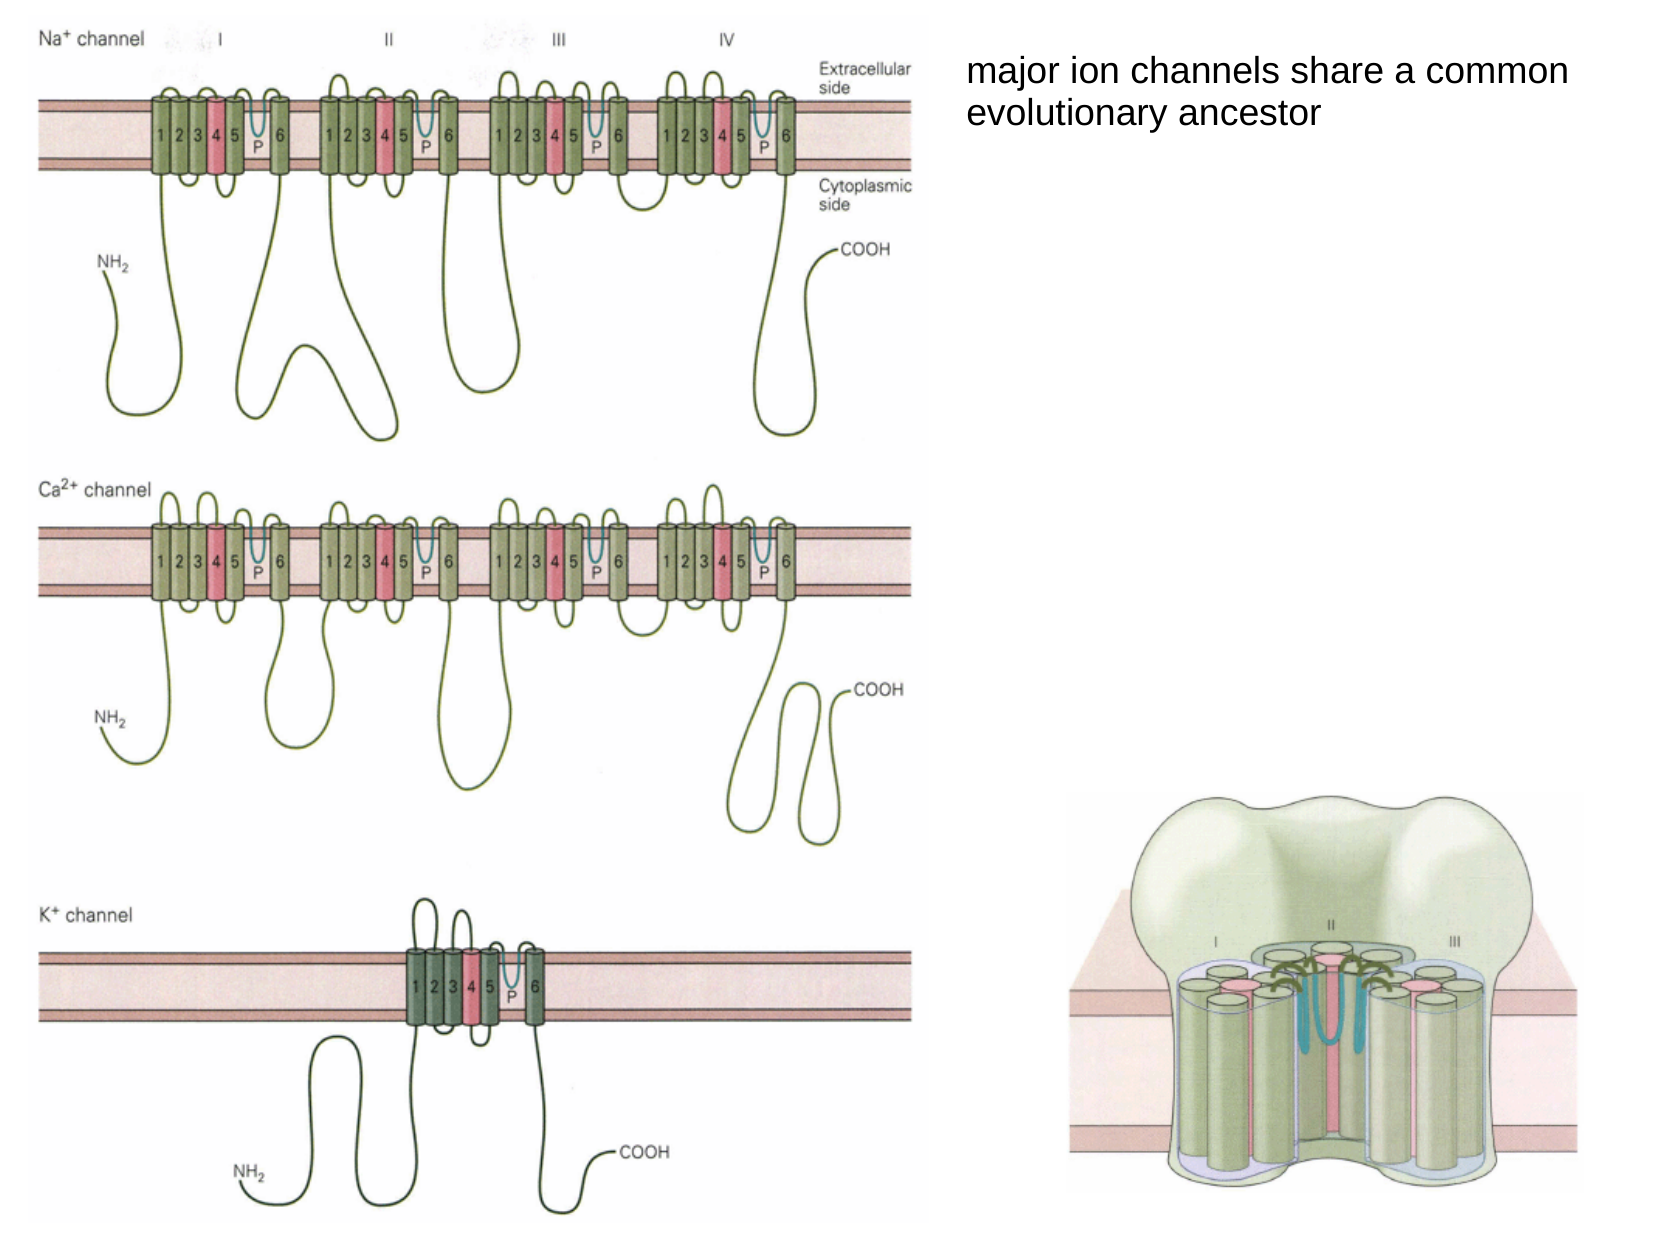

major ion channels share a common evolutionary ancestor